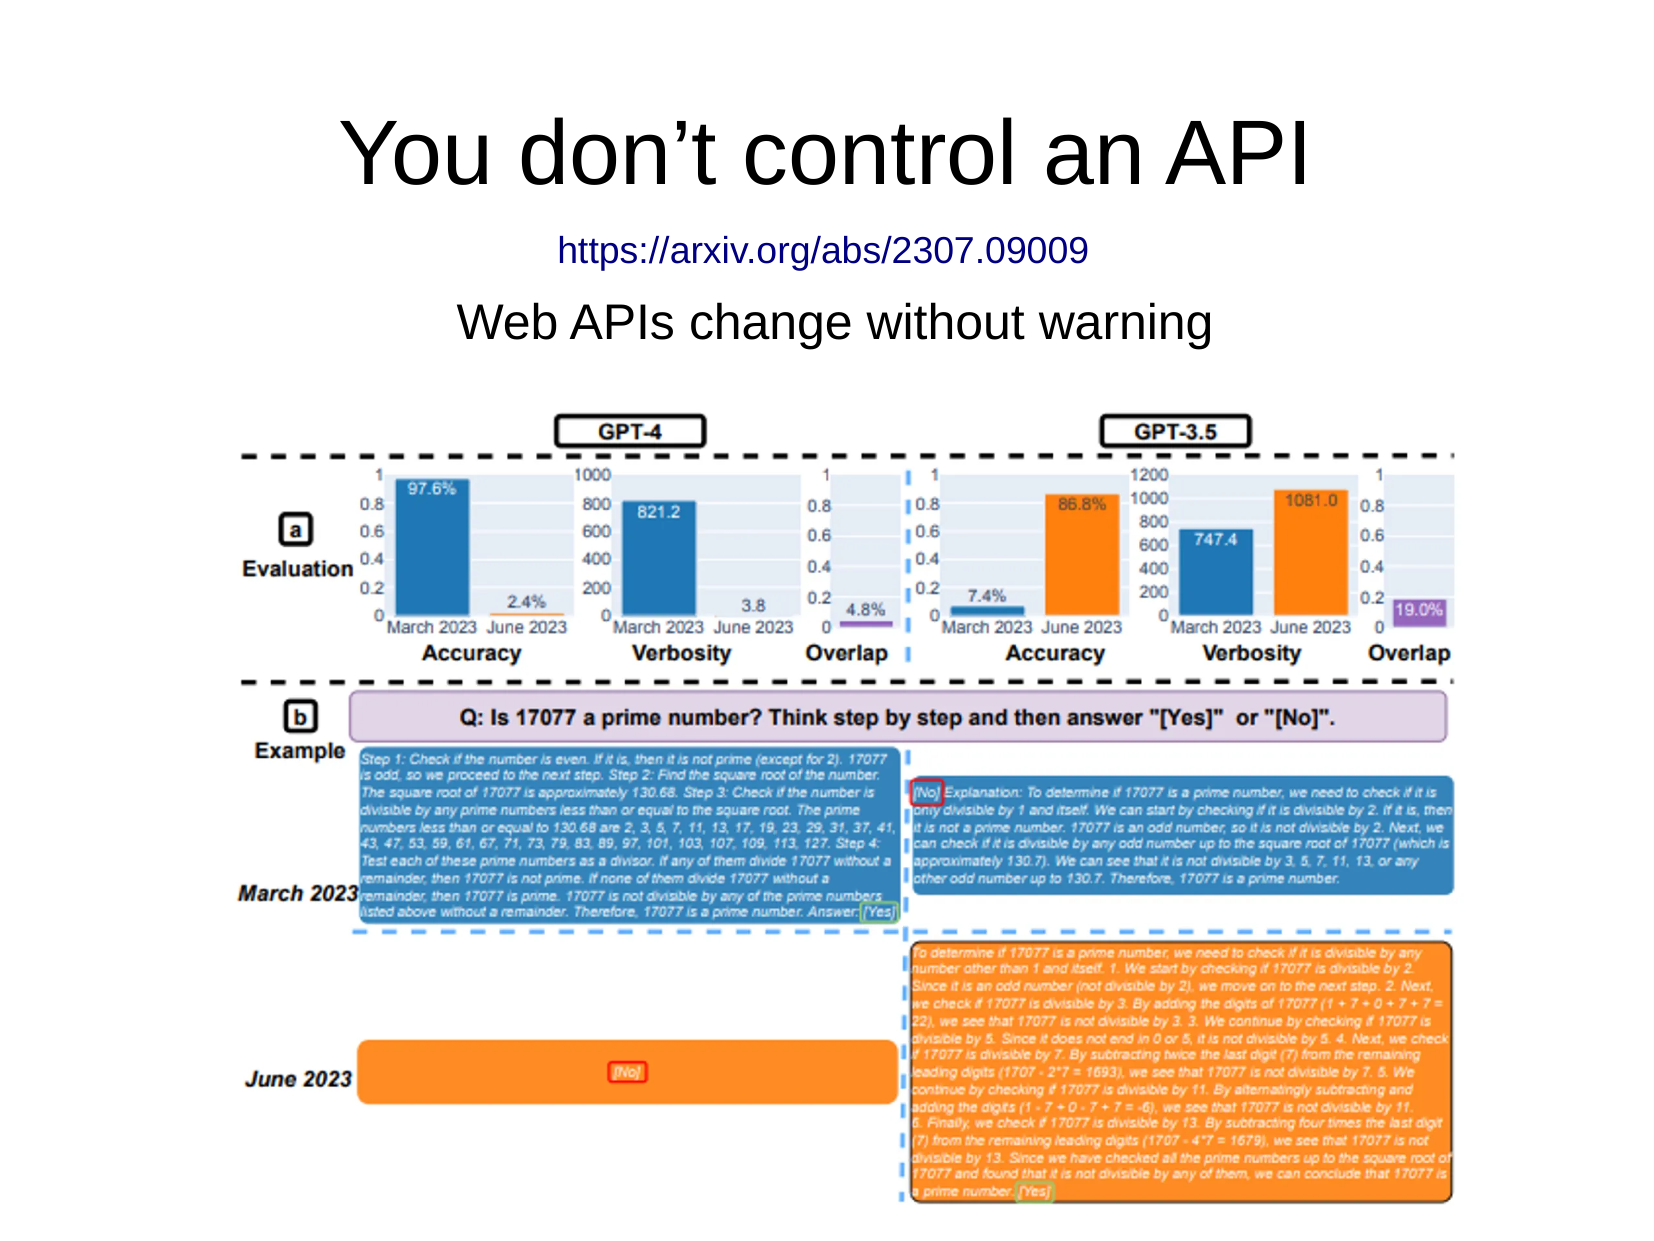

# You don’t control an API
https://arxiv.org/abs/2307.09009
Web APIs change without warning